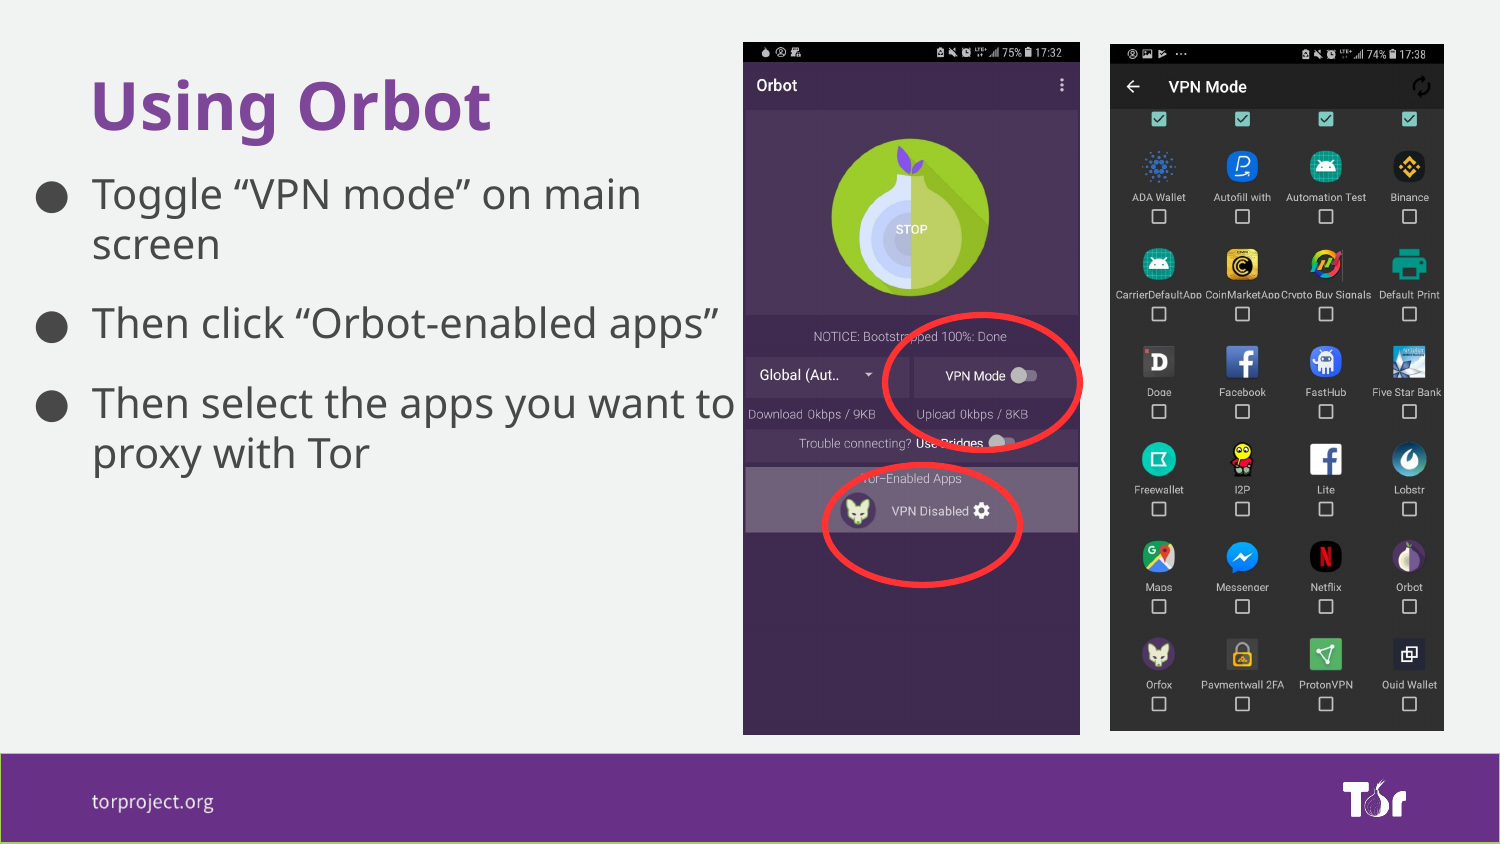

Using Orbot
Toggle “VPN mode” on main screen
Then click “Orbot-enabled apps”
Then select the apps you want to proxy with Tor